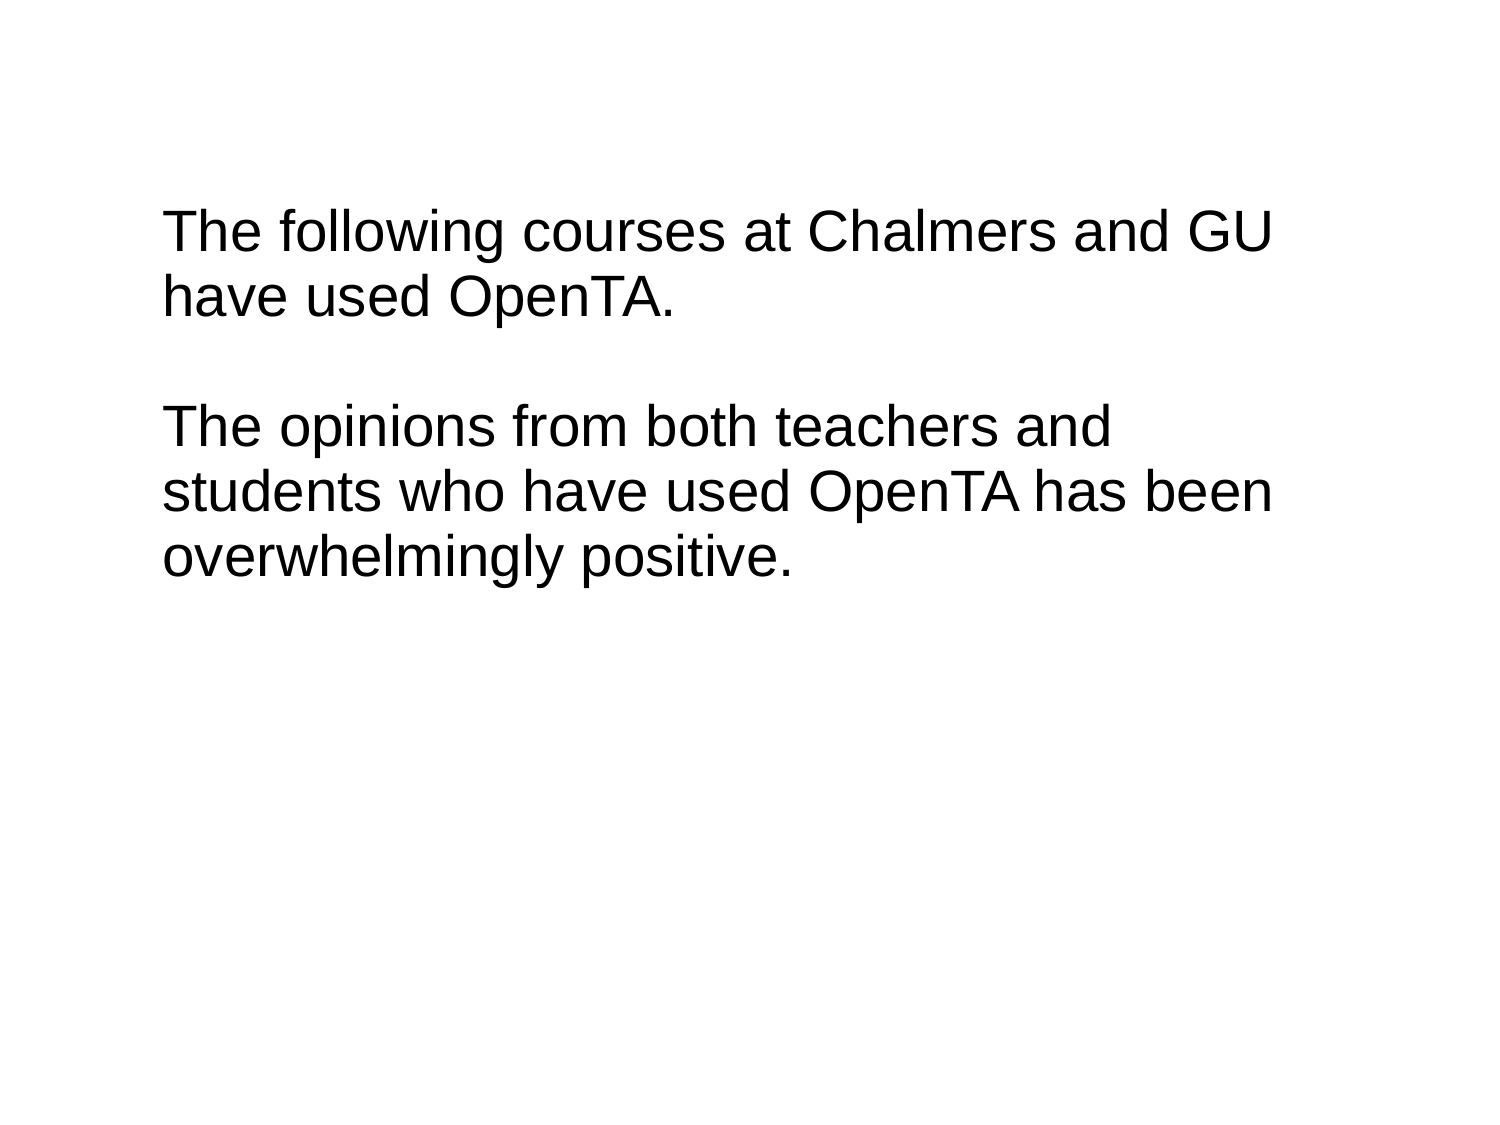

The following courses at Chalmers and GU have used OpenTA.
The opinions from both teachers and students who have used OpenTA has been overwhelmingly positive.